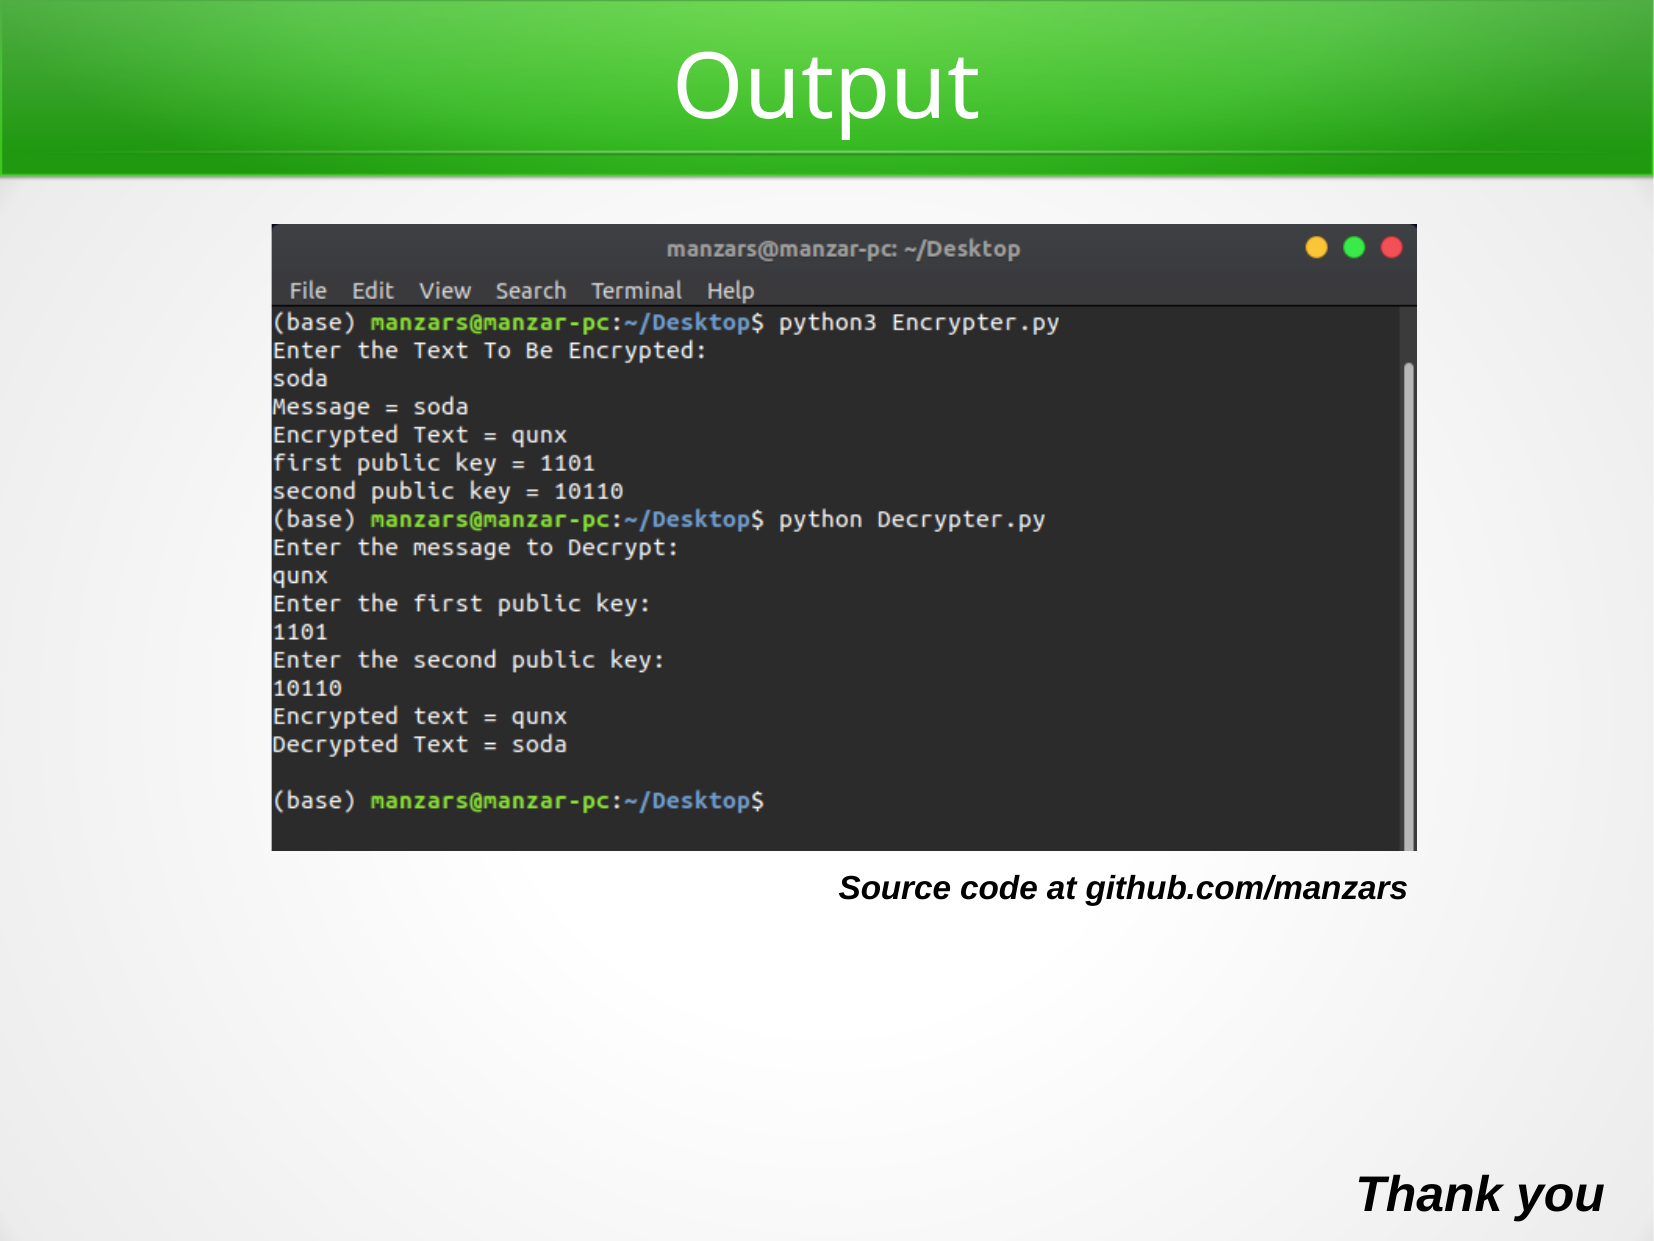

# Output
Source code at github.com/manzars
							Thank you